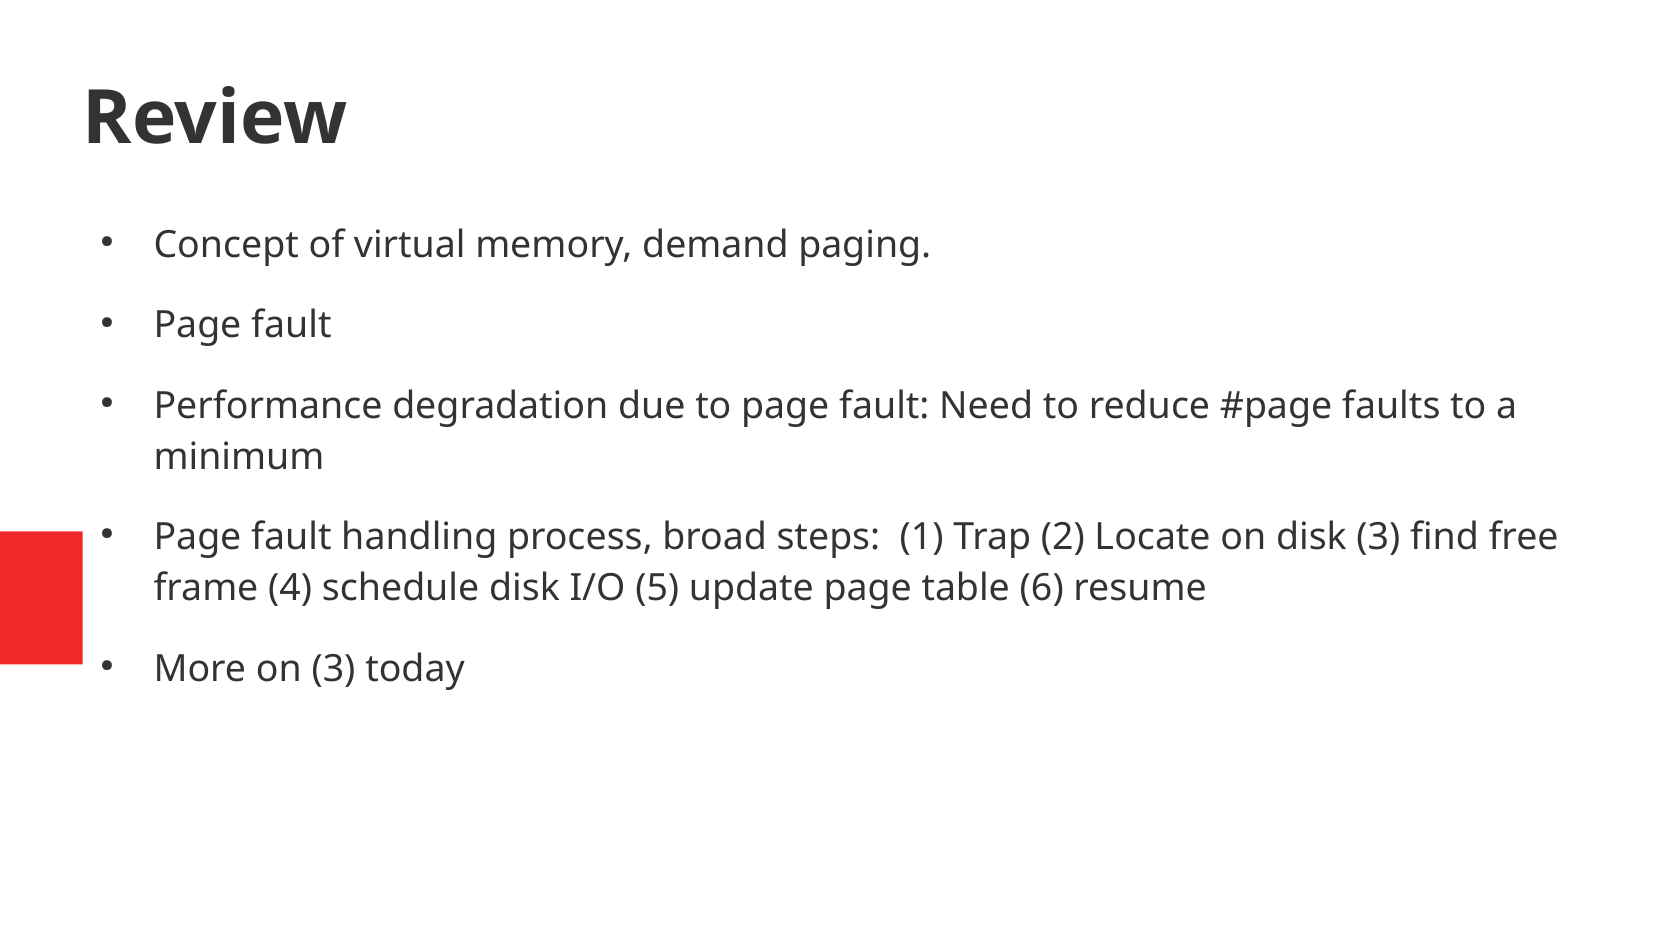

# Review
Concept of virtual memory, demand paging.
Page fault
Performance degradation due to page fault: Need to reduce #page faults to a minimum
Page fault handling process, broad steps: (1) Trap (2) Locate on disk (3) find free frame (4) schedule disk I/O (5) update page table (6) resume
More on (3) today